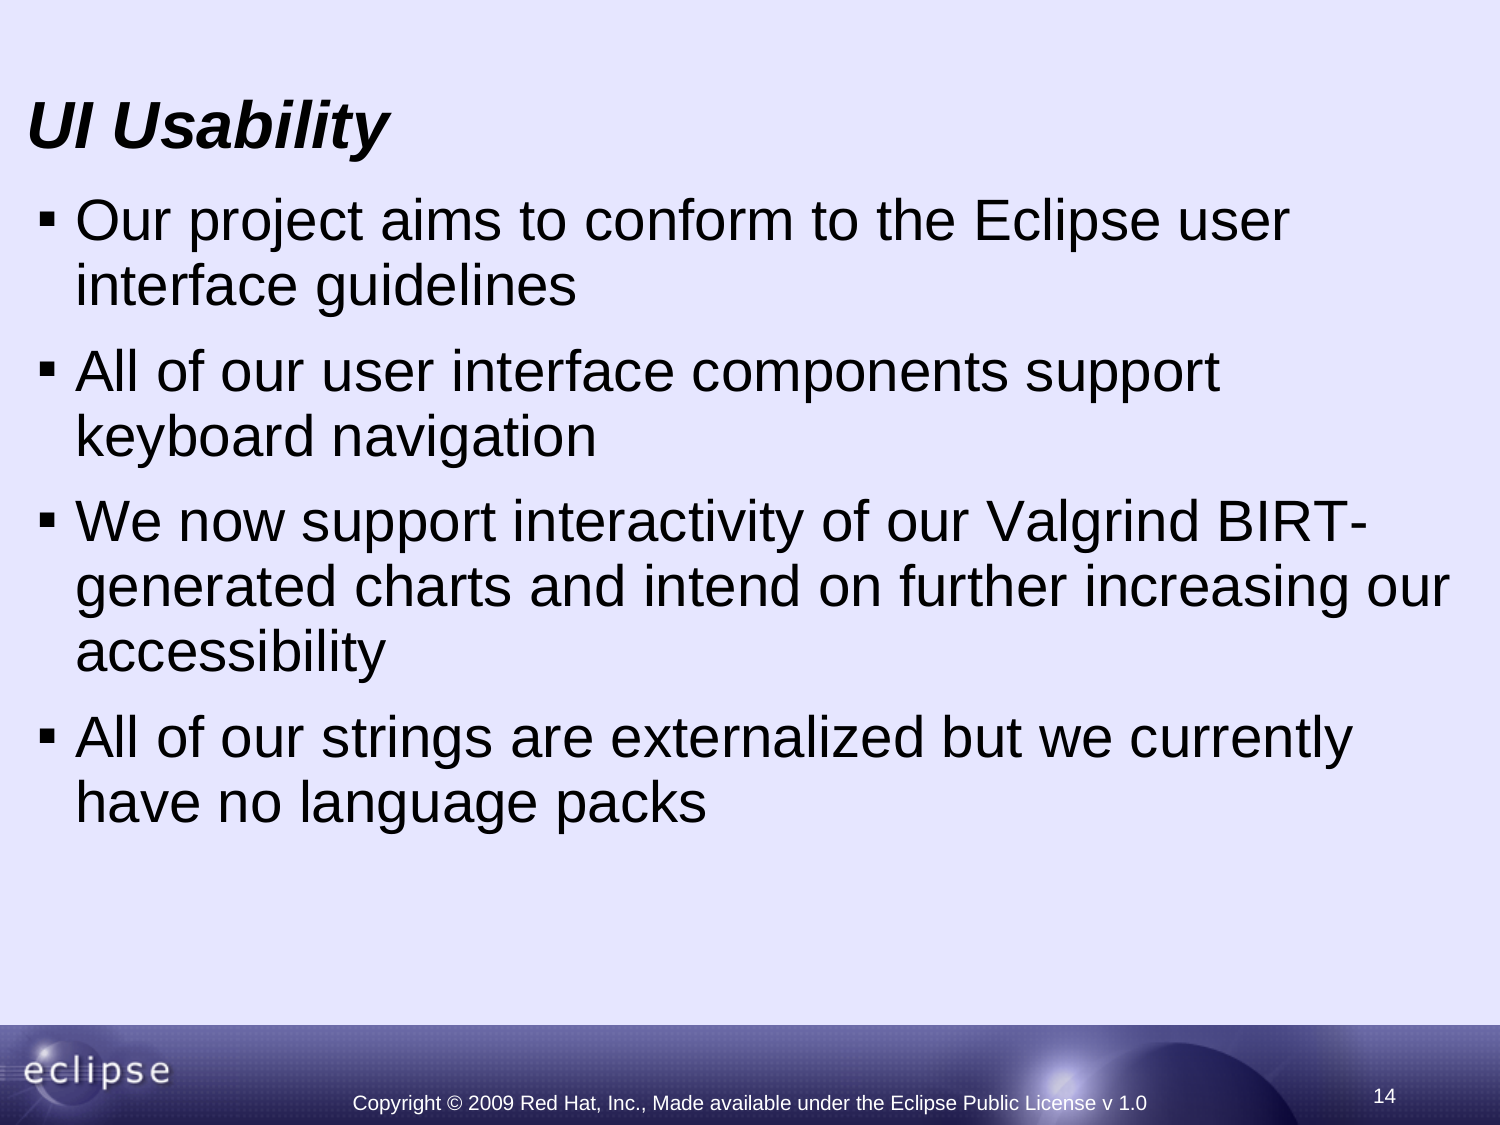

# UI Usability
Our project aims to conform to the Eclipse user interface guidelines
All of our user interface components support keyboard navigation
We now support interactivity of our Valgrind BIRT-generated charts and intend on further increasing our accessibility
All of our strings are externalized but we currently have no language packs